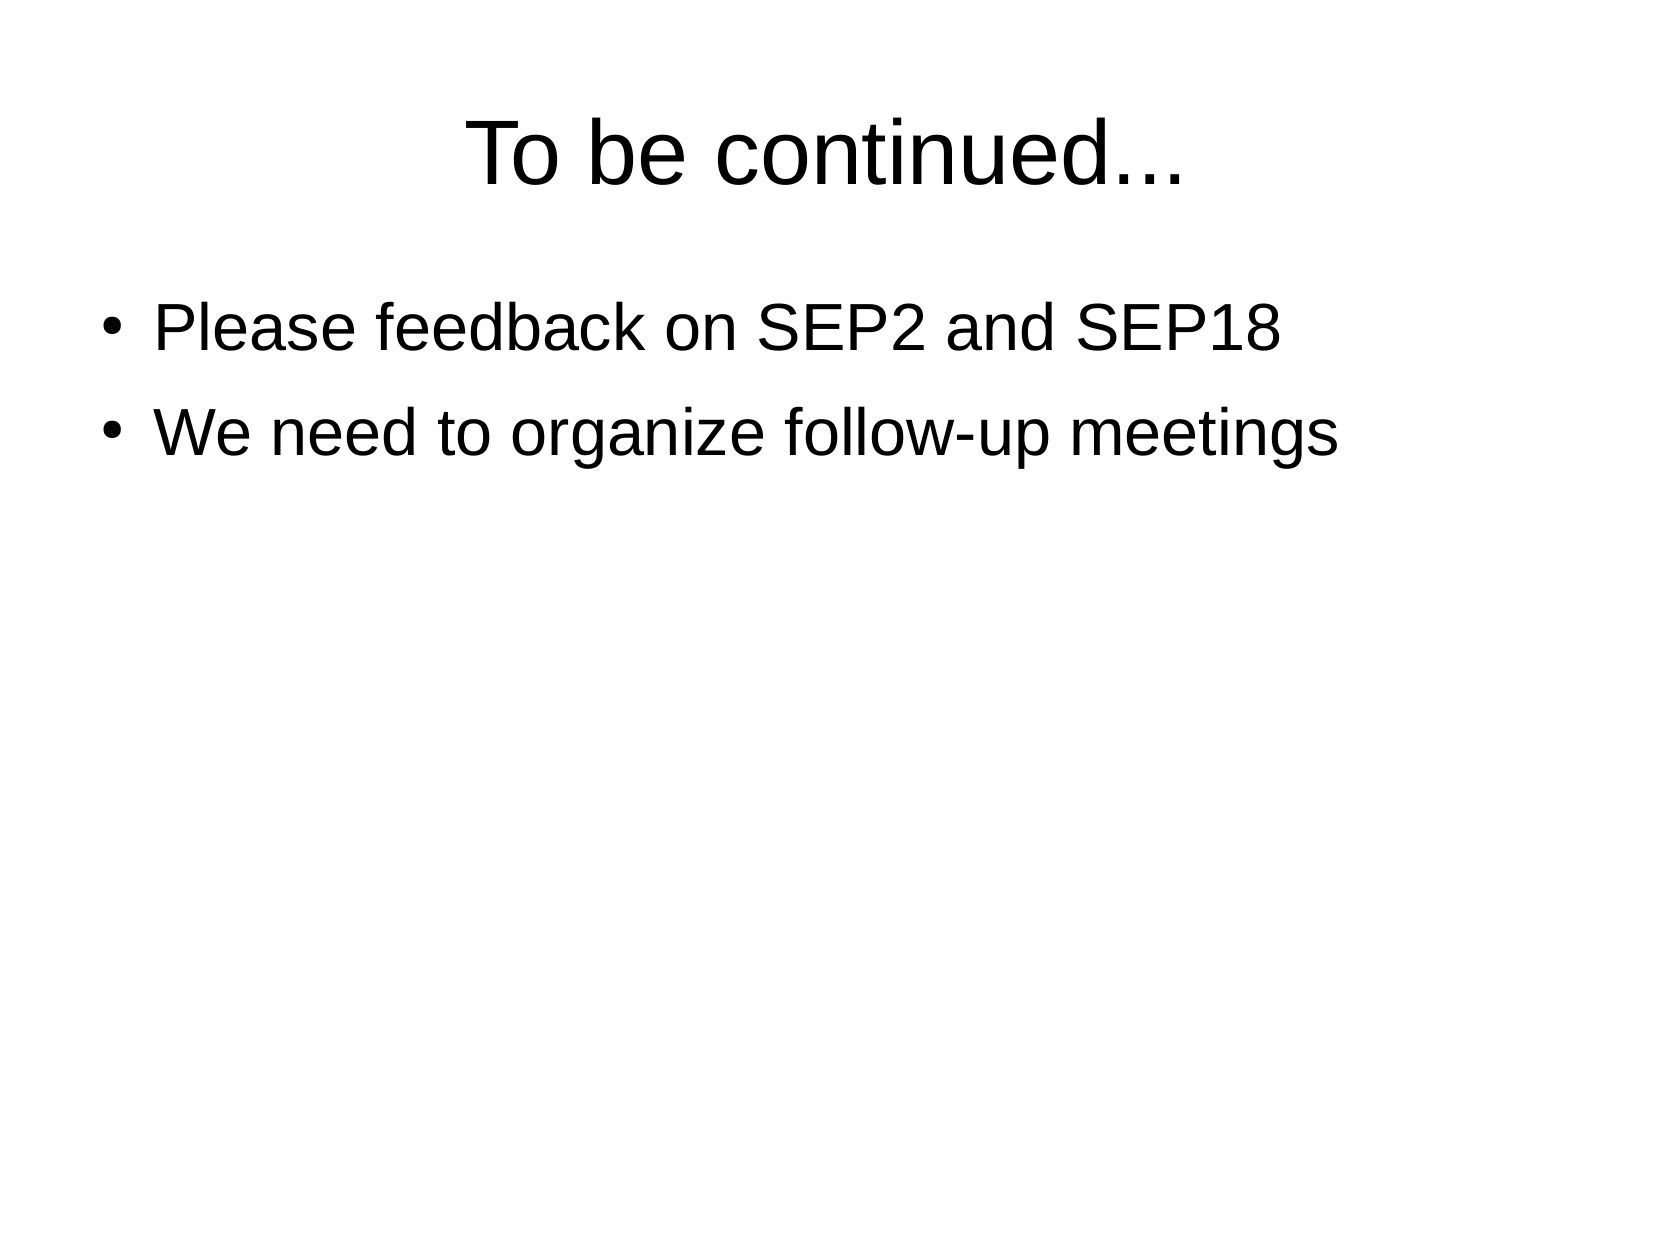

# To be continued...
Please feedback on SEP2 and SEP18
We need to organize follow-up meetings